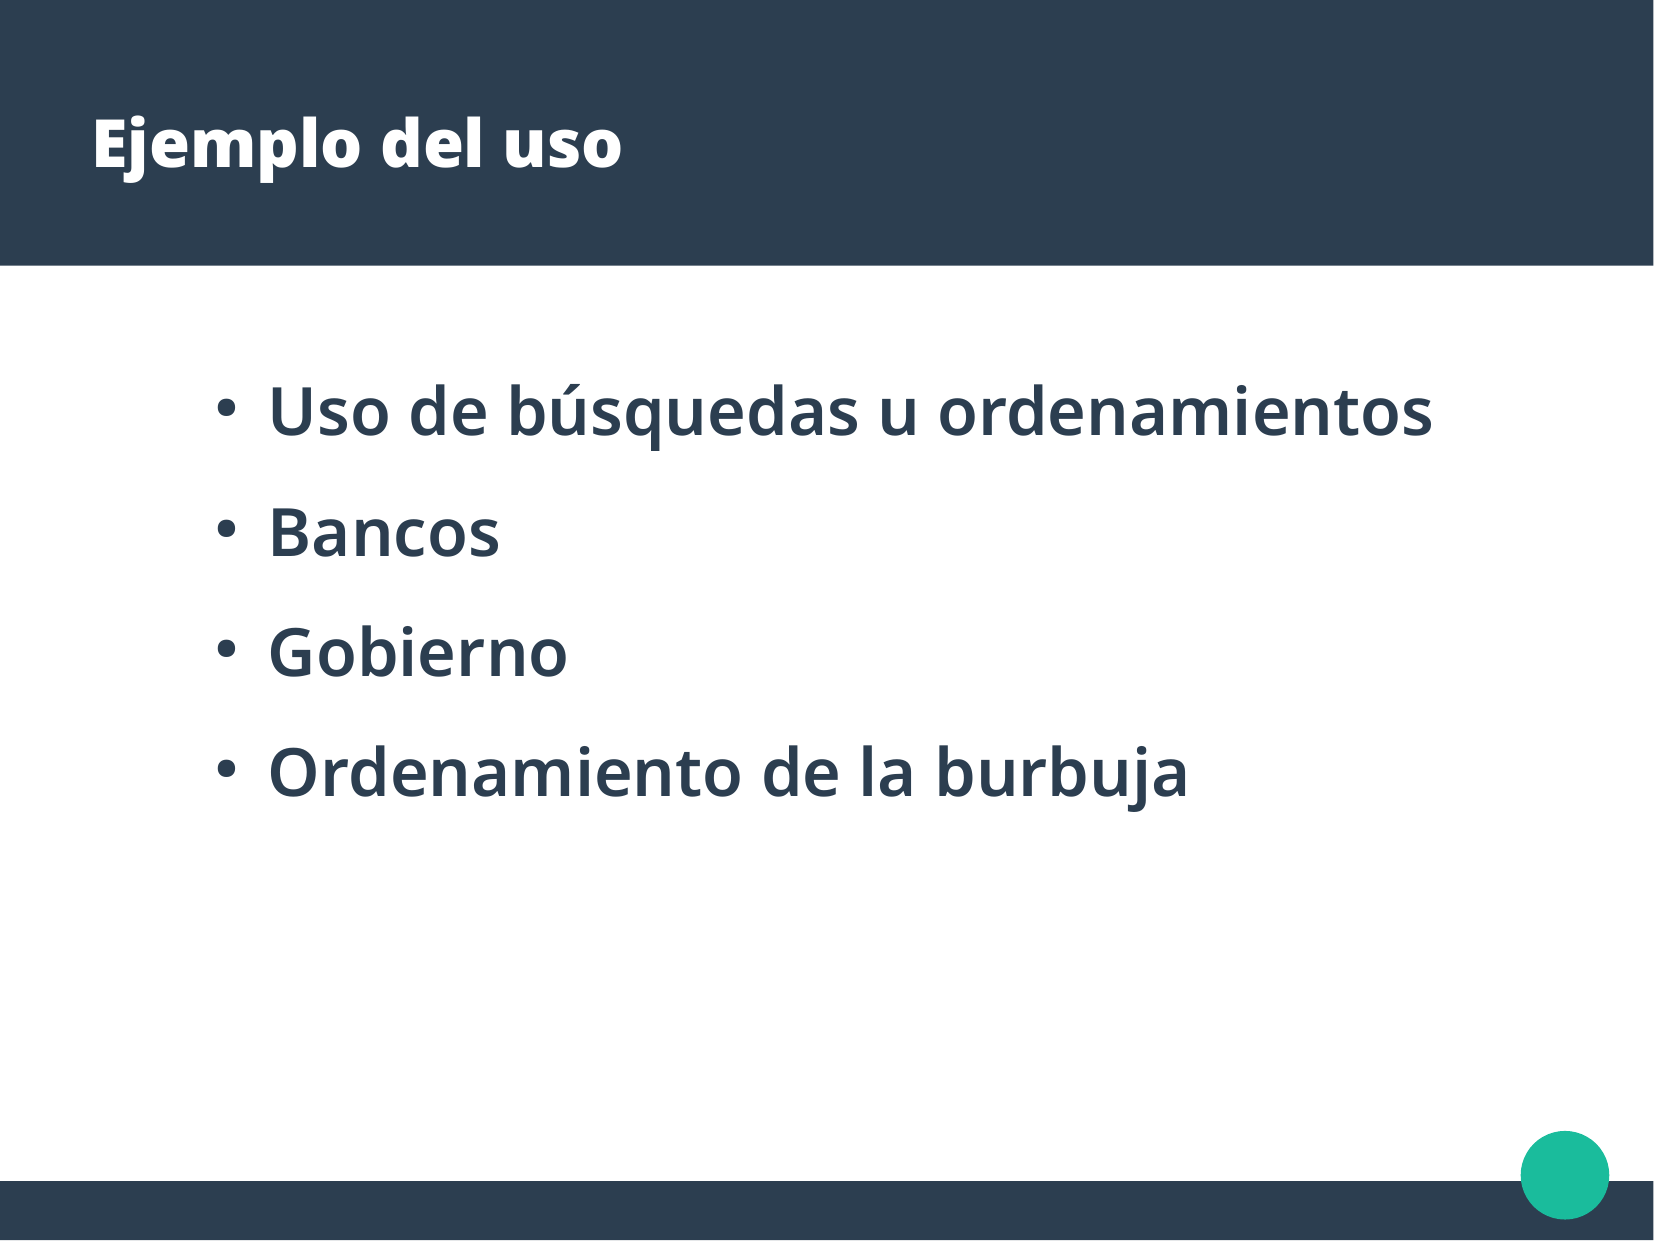

# Ejemplo del uso
Uso de búsquedas u ordenamientos
Bancos
Gobierno
Ordenamiento de la burbuja